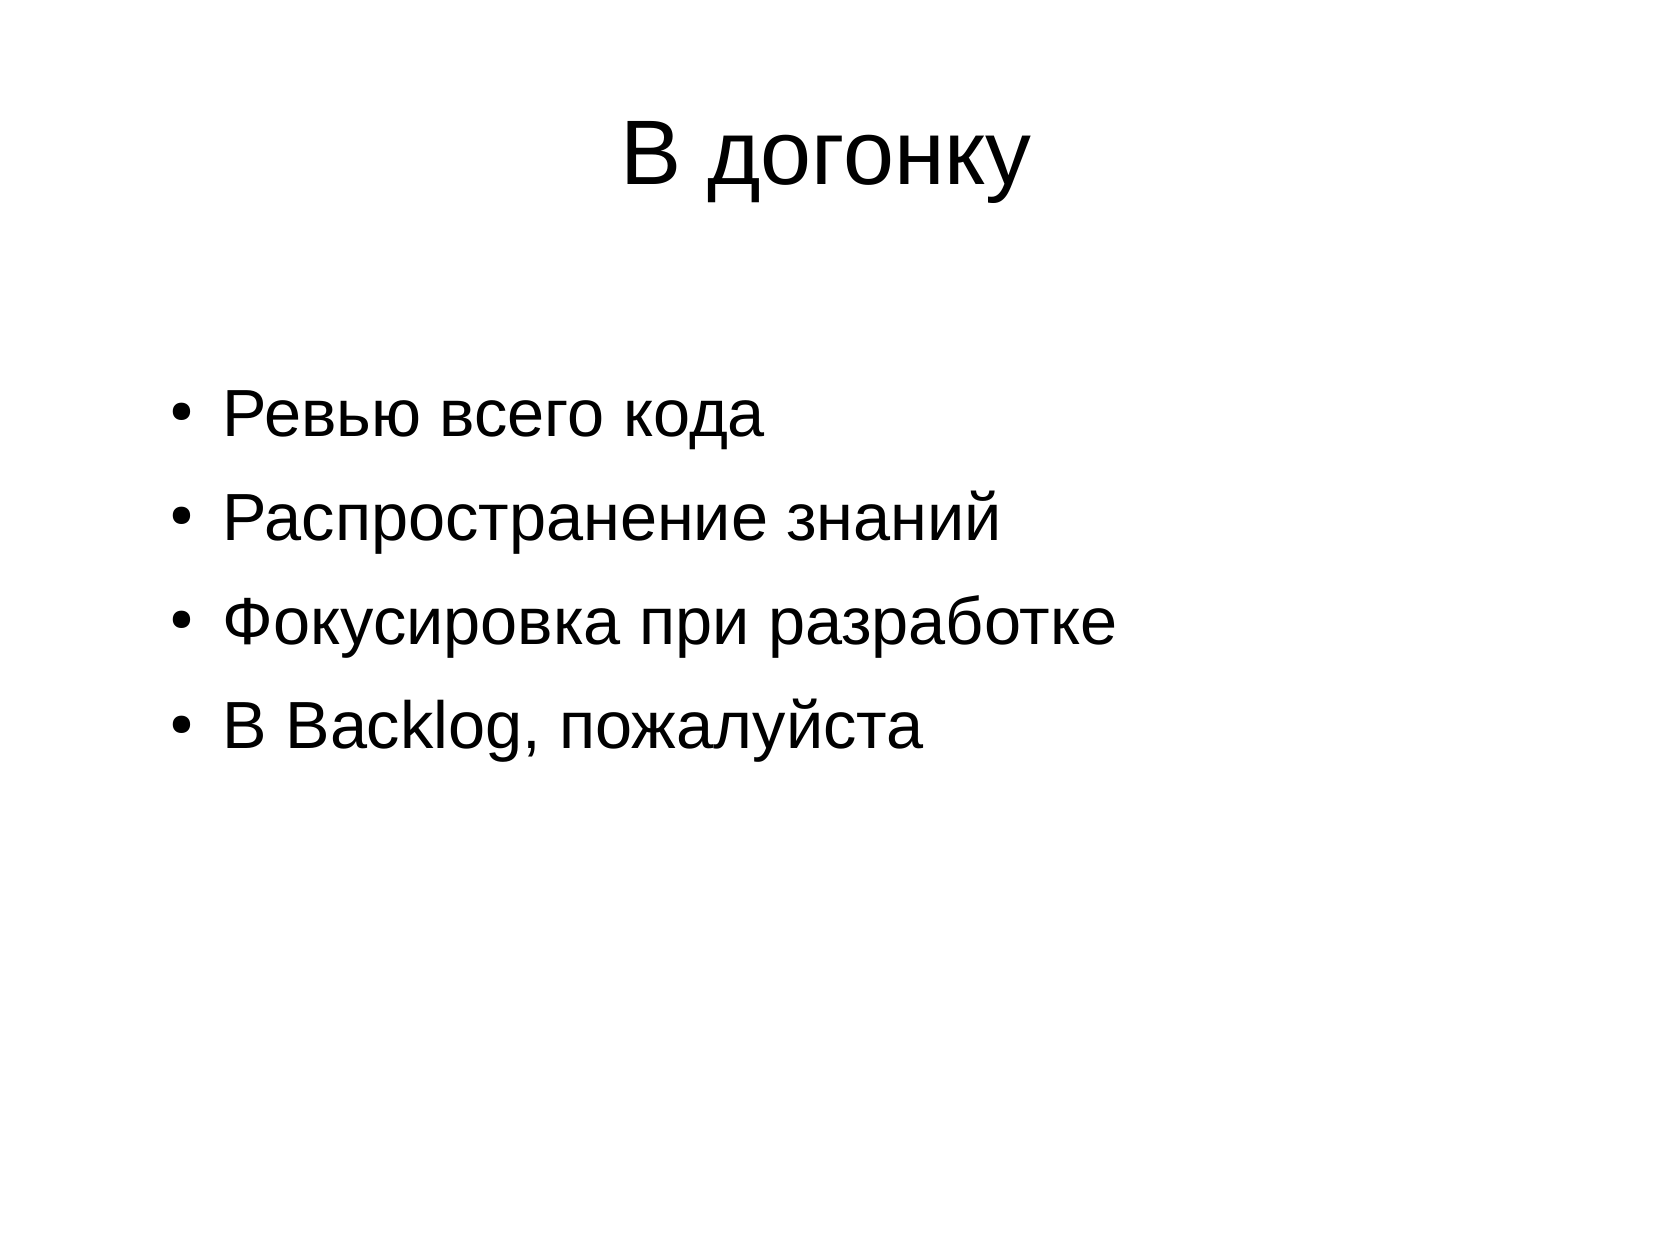

# В догонку
Ревью всего кода
Распространение знаний
Фокусировка при разработке
В Backlog, пожалуйста